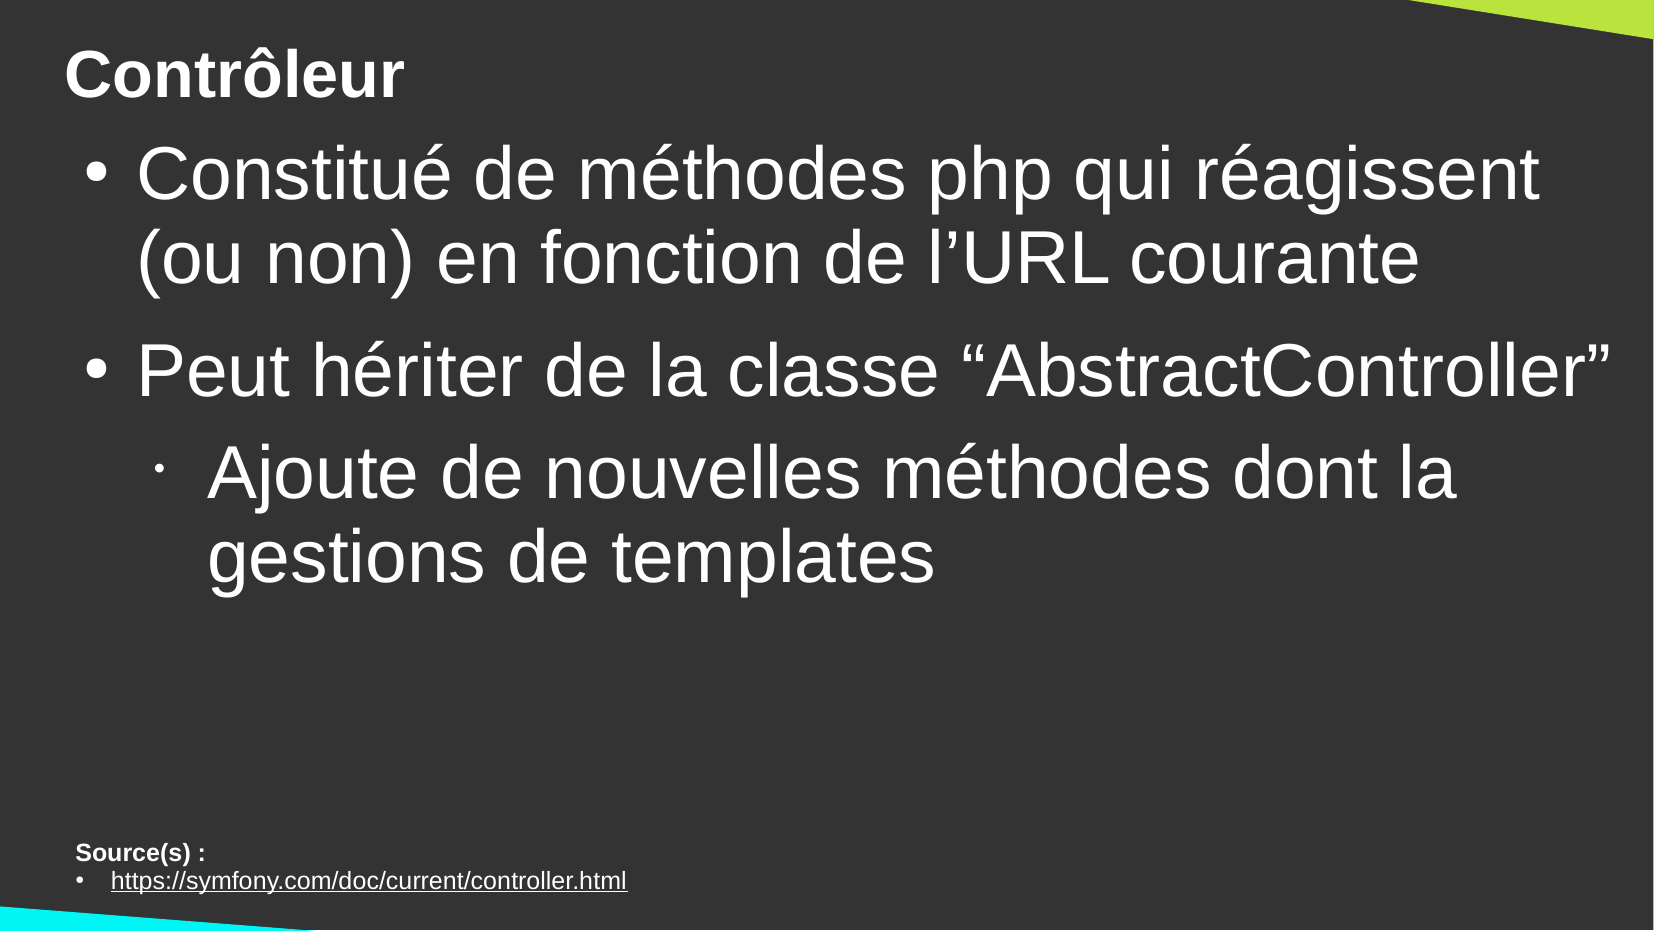

# Contrôleur
Constitué de méthodes php qui réagissent (ou non) en fonction de l’URL courante
Peut hériter de la classe “AbstractController”
Ajoute de nouvelles méthodes dont la gestions de templates
Source(s) :
https://symfony.com/doc/current/controller.html